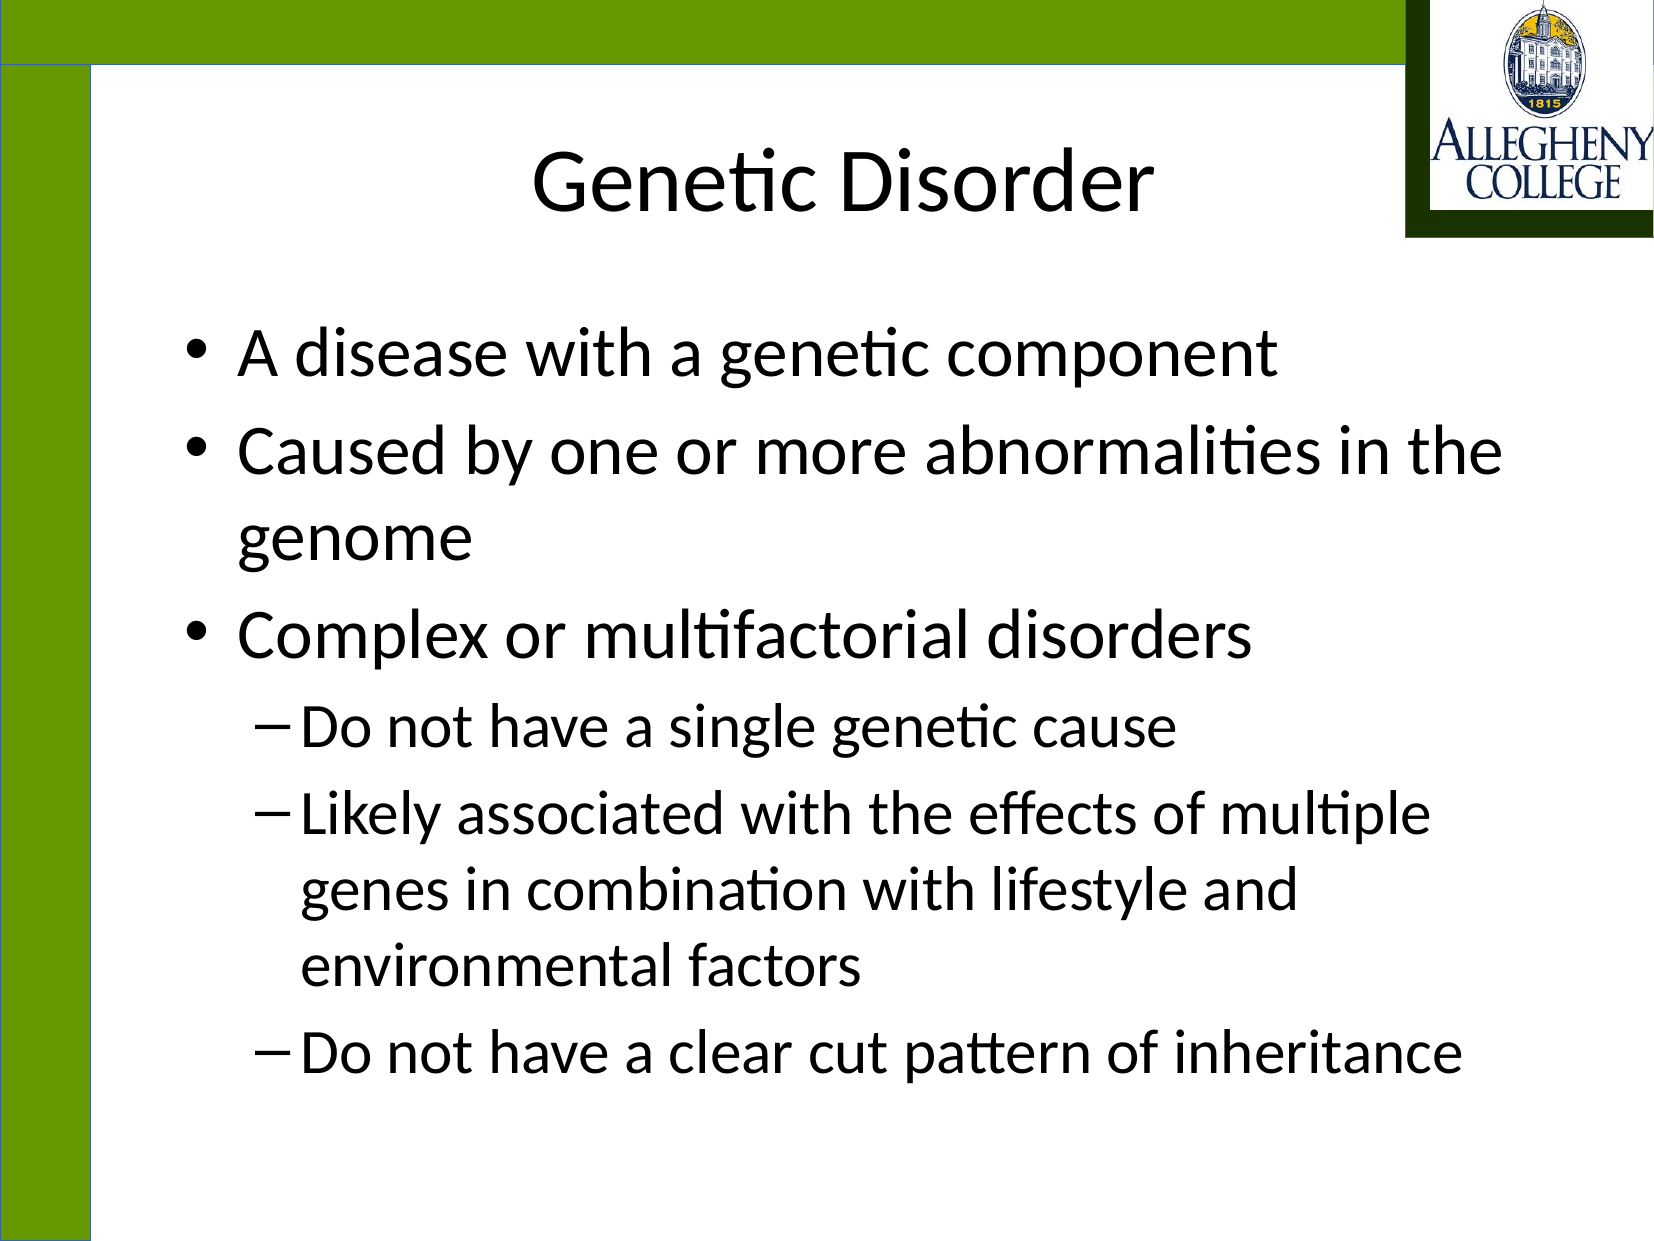

# Genetic Disorder
A disease with a genetic component
Caused by one or more abnormalities in the genome
Complex or multifactorial disorders
Do not have a single genetic cause
Likely associated with the effects of multiple genes in combination with lifestyle and environmental factors
Do not have a clear cut pattern of inheritance